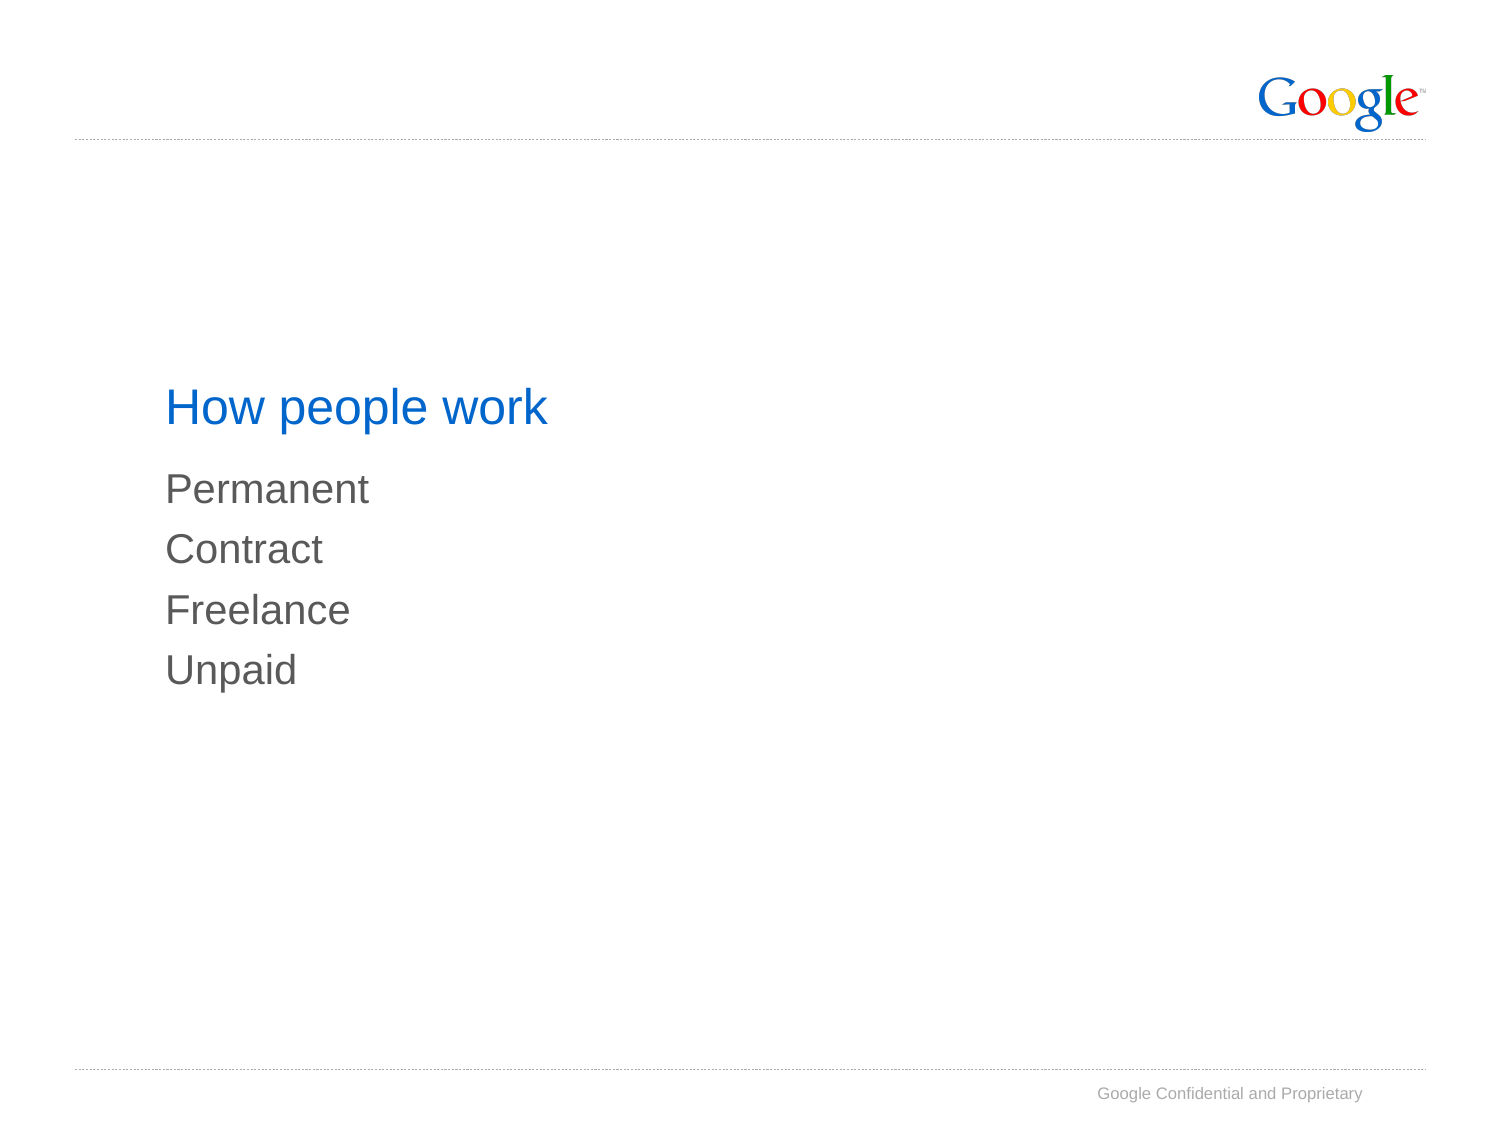

# How people work
Permanent
Contract
Freelance
Unpaid